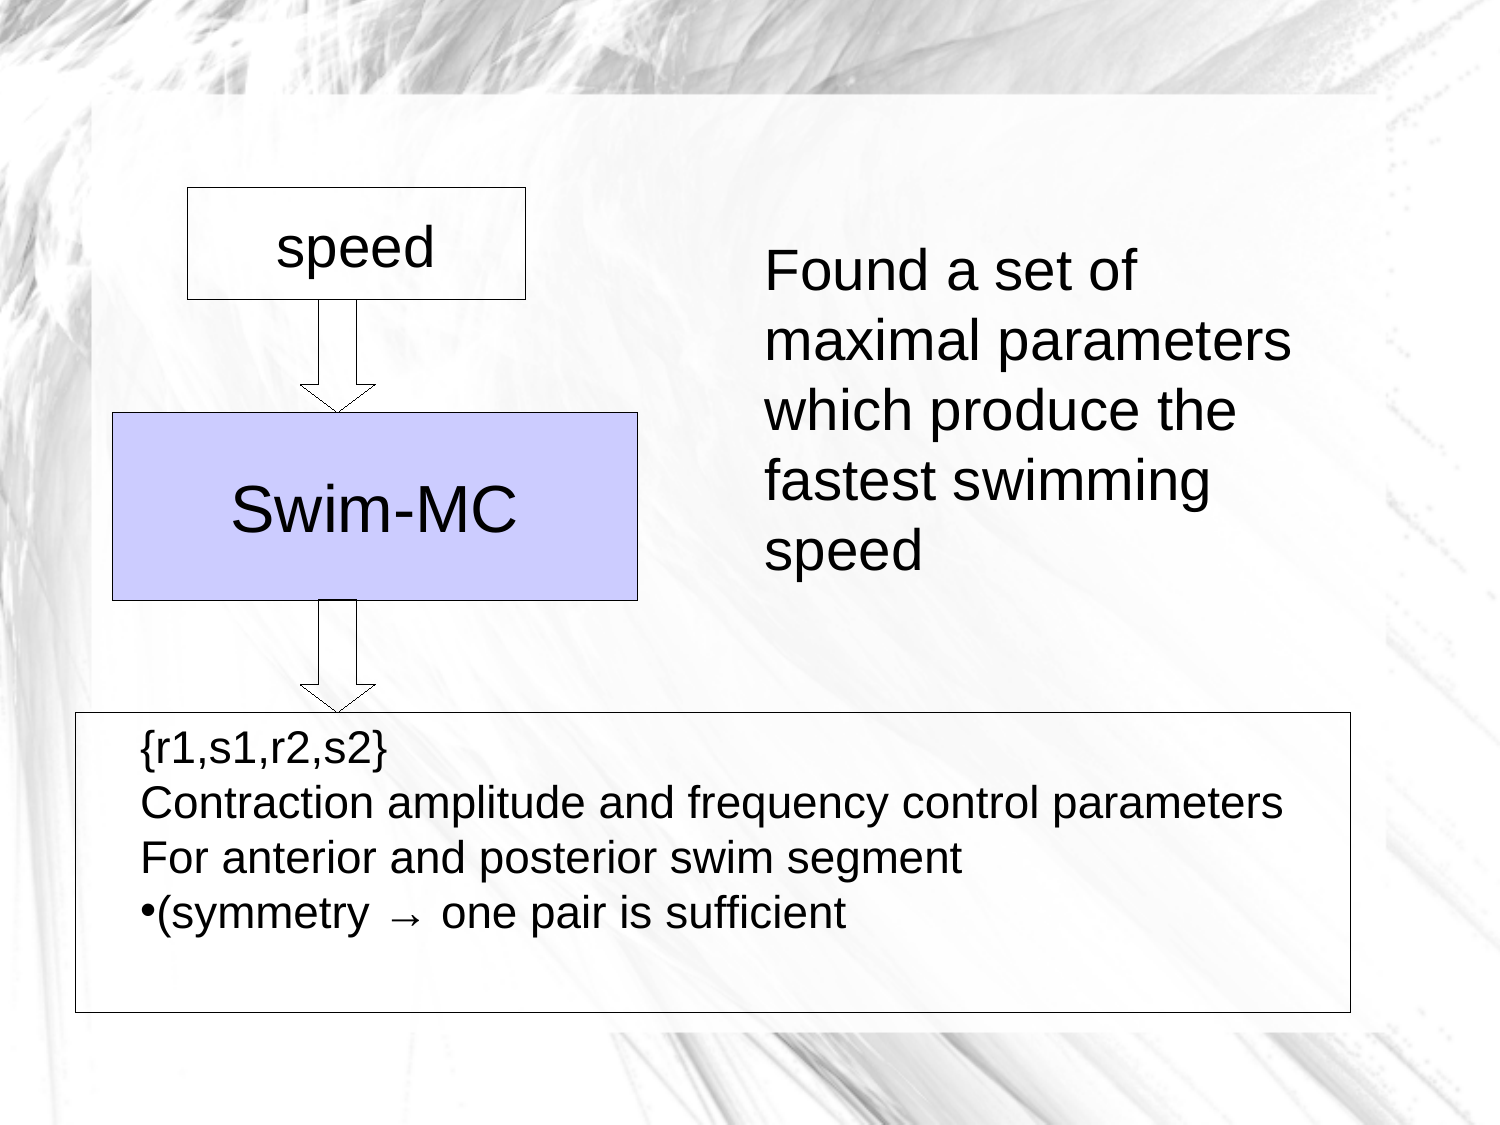

speed
Found a set of maximal parameters which produce the fastest swimming speed
Swim-MC
{r1,s1,r2,s2}
Contraction amplitude and frequency control parameters
For anterior and posterior swim segment
(symmetry → one pair is sufficient